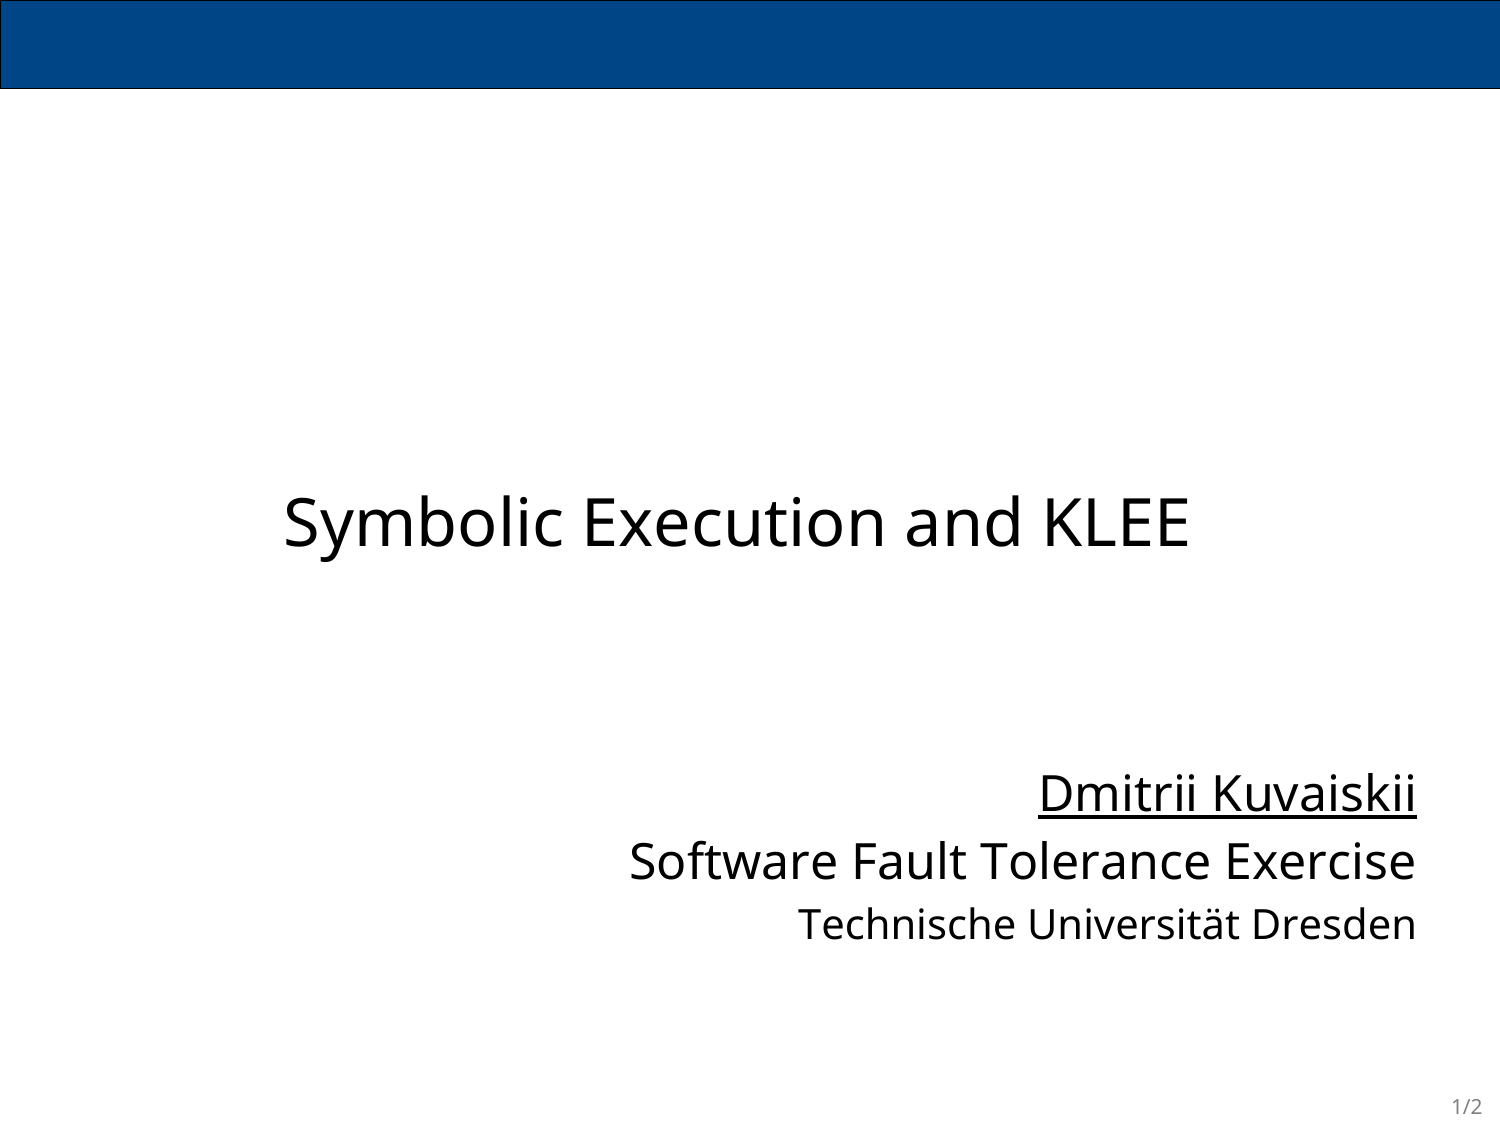

# Symbolic Execution and KLEE
Dmitrii Kuvaiskii
Software Fault Tolerance Exercise
Technische Universität Dresden